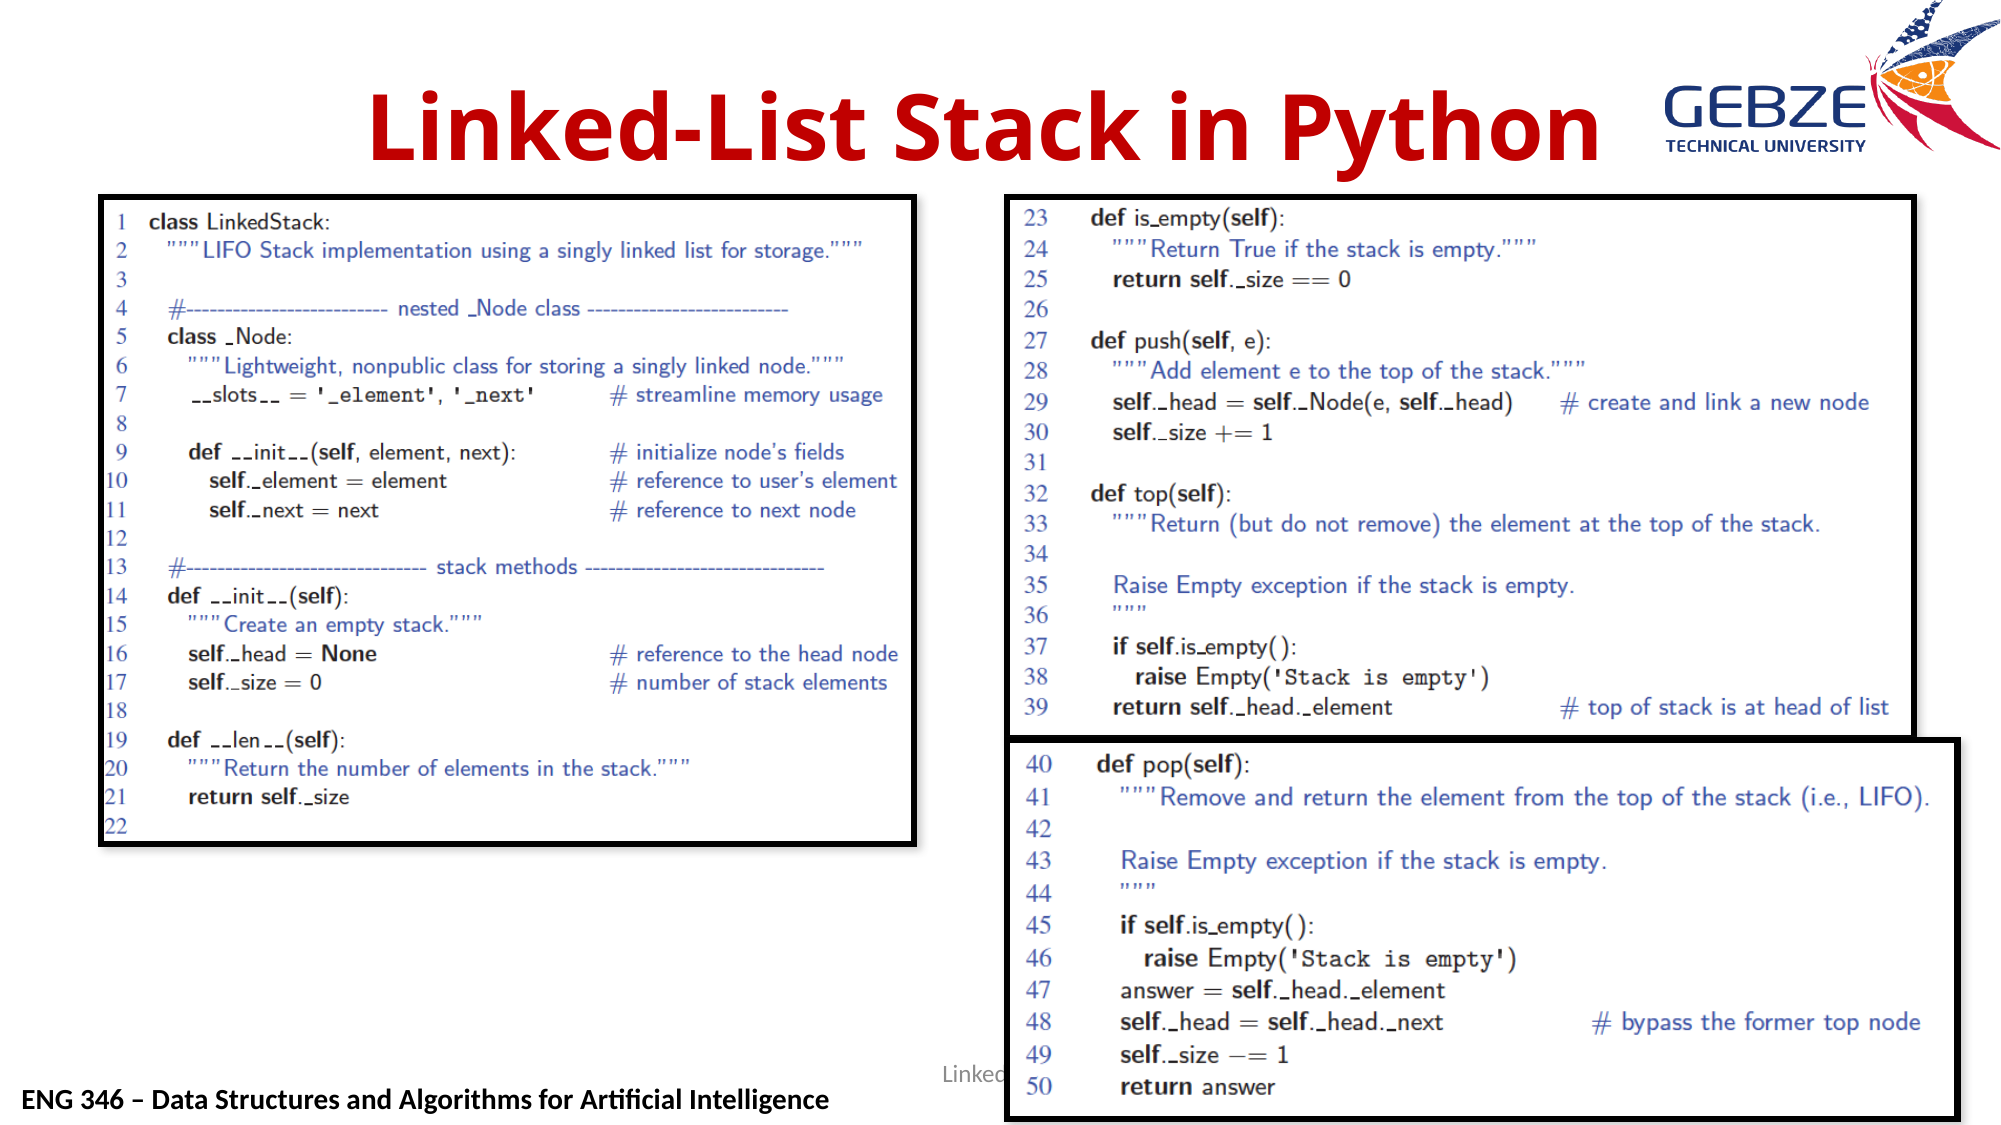

# Linked-List Stack in Python
Linked Lists